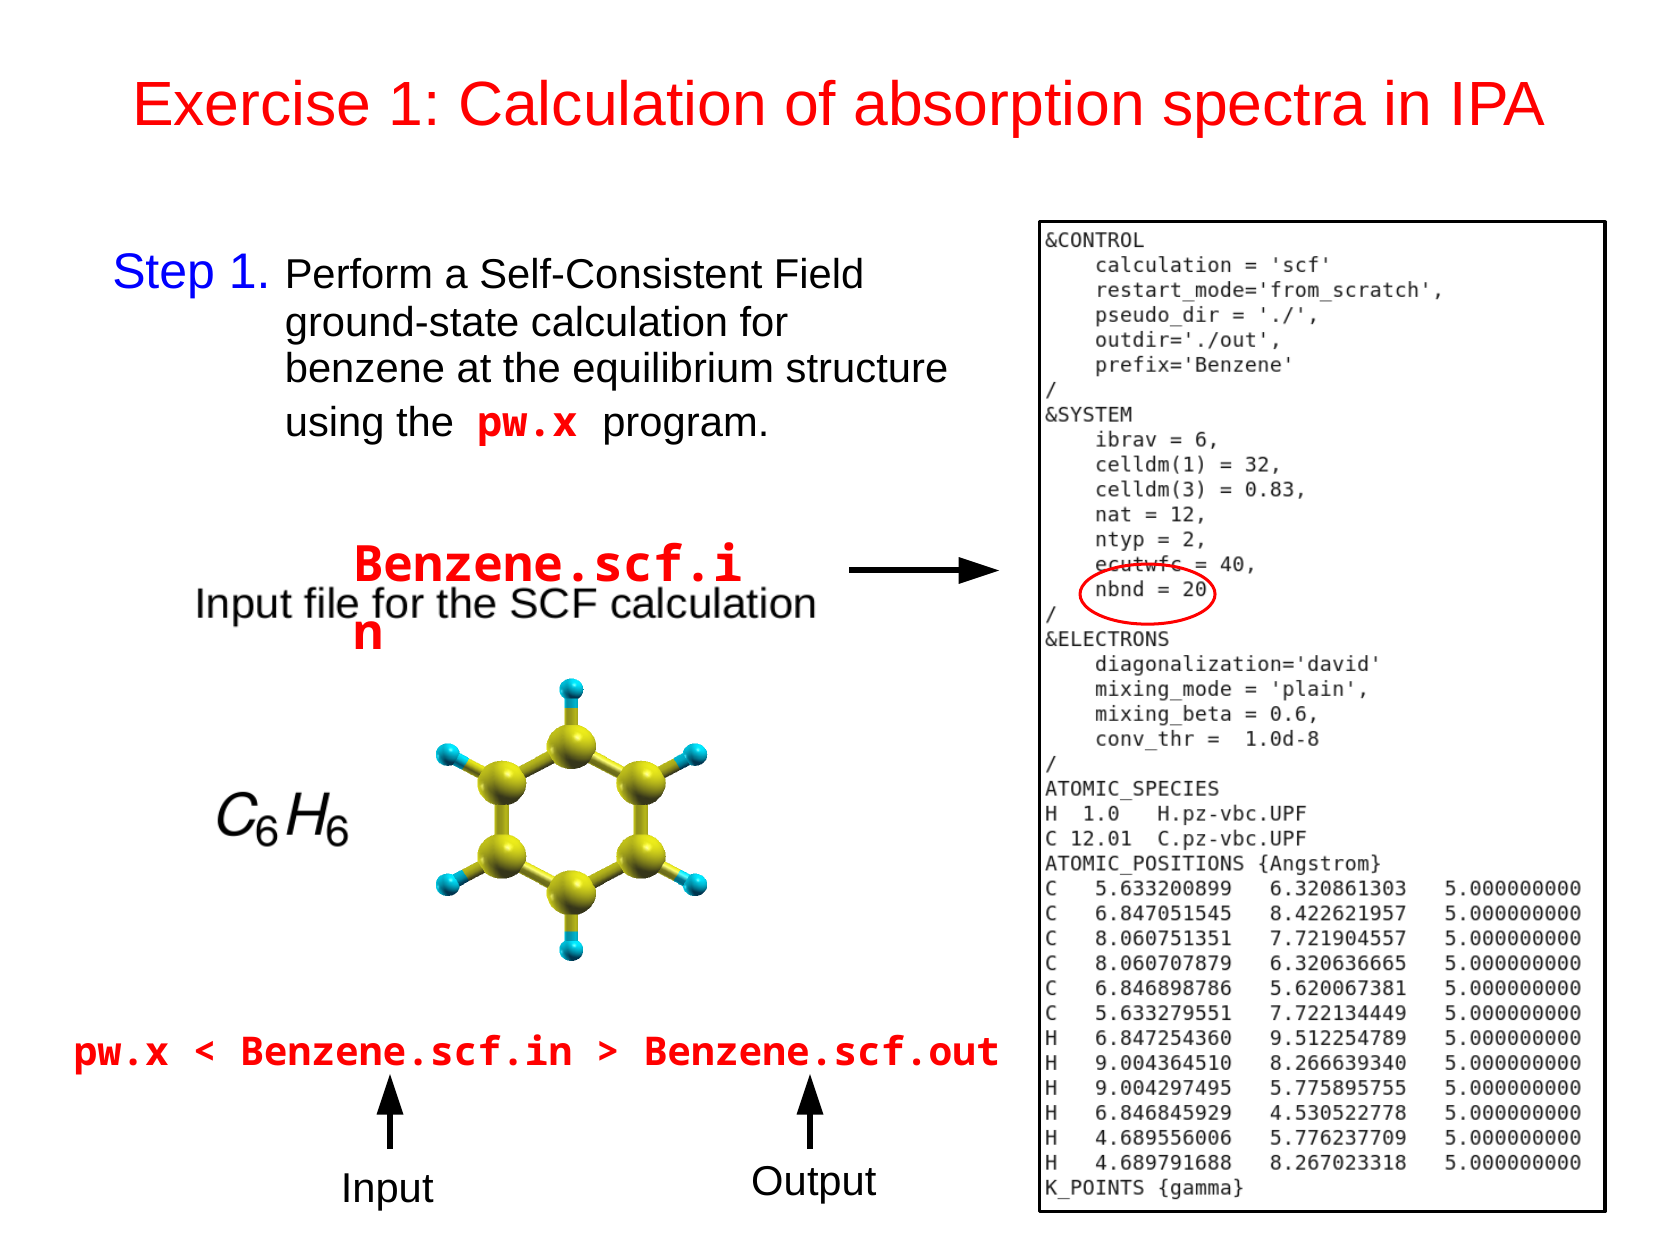

Exercise 1: Calculation of absorption spectra in IPA
# Step 1. Perform a Self-Consistent Field ground-state calculation for benzene at the equilibrium structure using the pw.x program.
Benzene.scf.in
pw.x < Benzene.scf.in > Benzene.scf.out
Output
Input